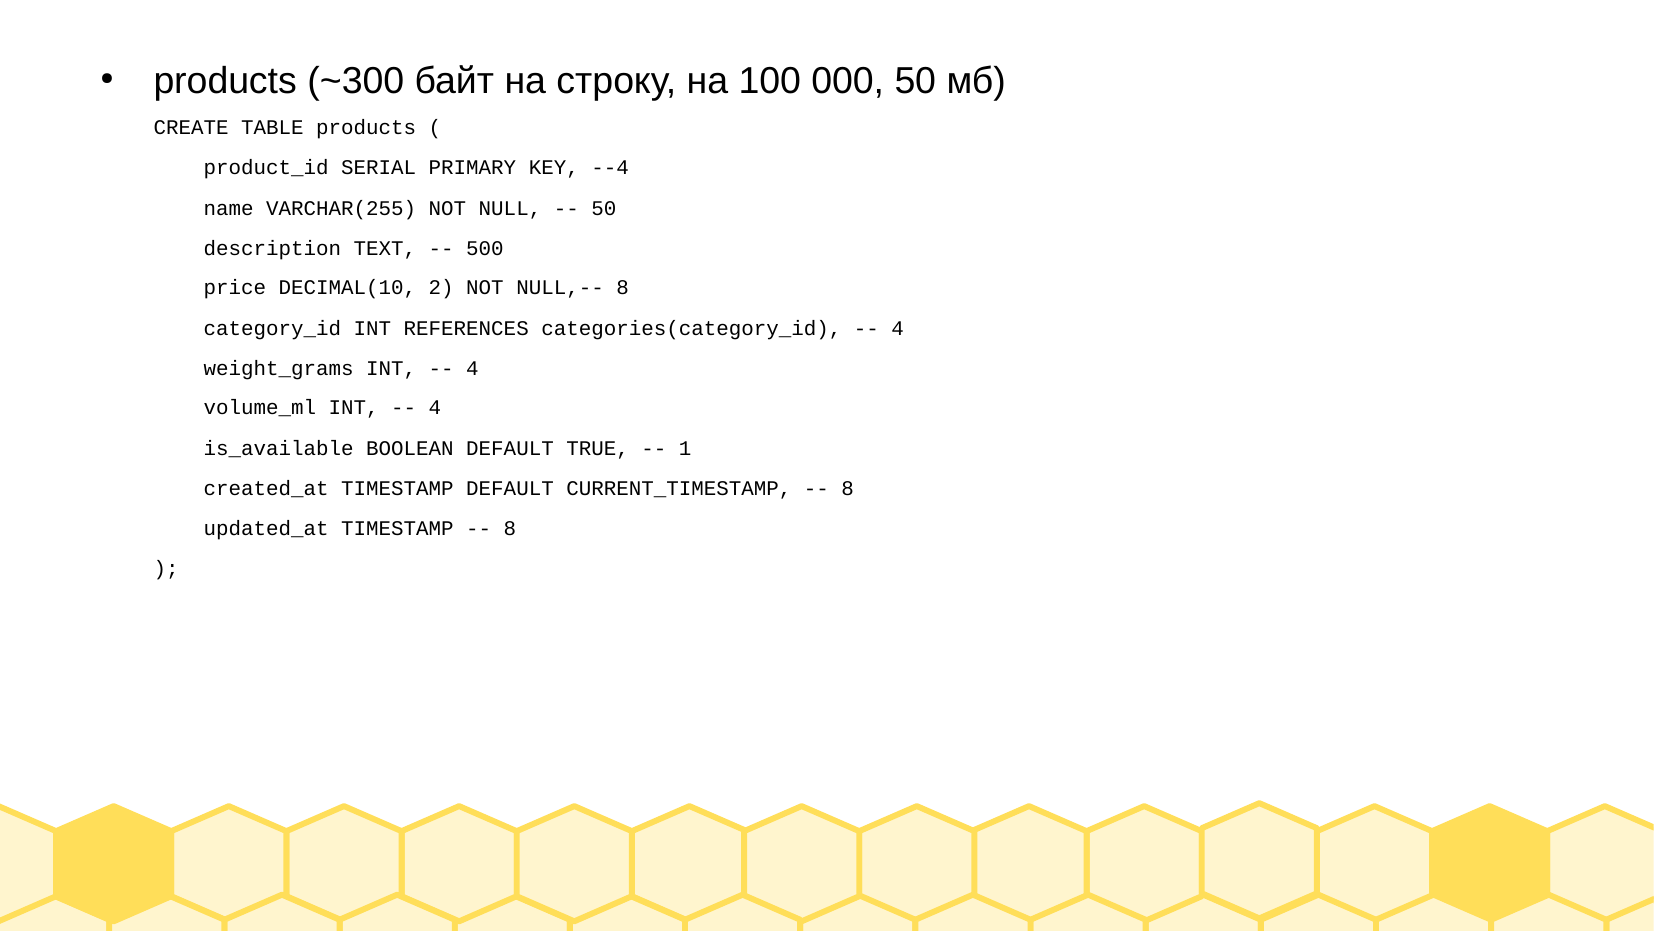

# products (~300 байт на строку, на 100 000, 50 мб)
CREATE TABLE products (
 product_id SERIAL PRIMARY KEY, --4
 name VARCHAR(255) NOT NULL, -- 50
 description TEXT, -- 500
 price DECIMAL(10, 2) NOT NULL,-- 8
 category_id INT REFERENCES categories(category_id), -- 4
 weight_grams INT, -- 4
 volume_ml INT, -- 4
 is_available BOOLEAN DEFAULT TRUE, -- 1
 created_at TIMESTAMP DEFAULT CURRENT_TIMESTAMP, -- 8
 updated_at TIMESTAMP -- 8
);